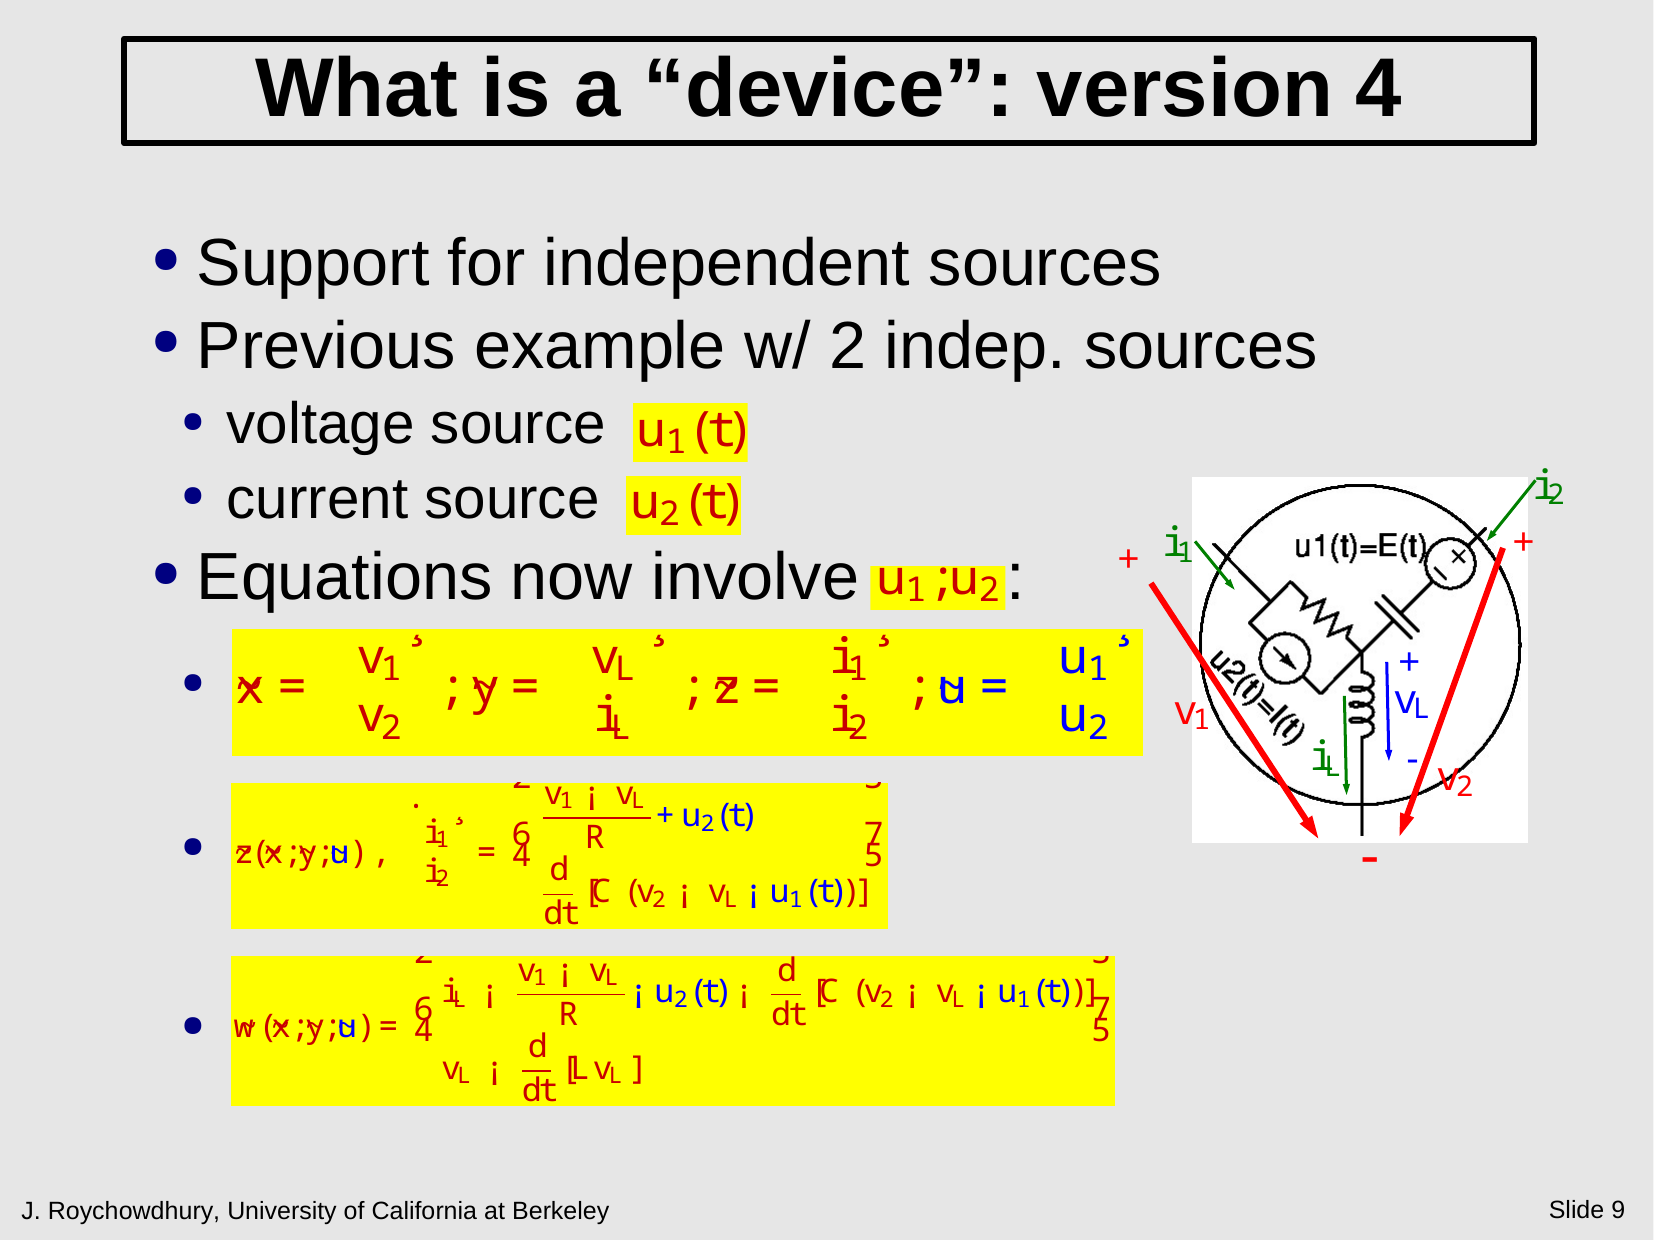

# What is a “device”: version 4
Support for independent sources
Previous example w/ 2 indep. sources
voltage source
current source
Equations now involve :
+
+
-
+
-